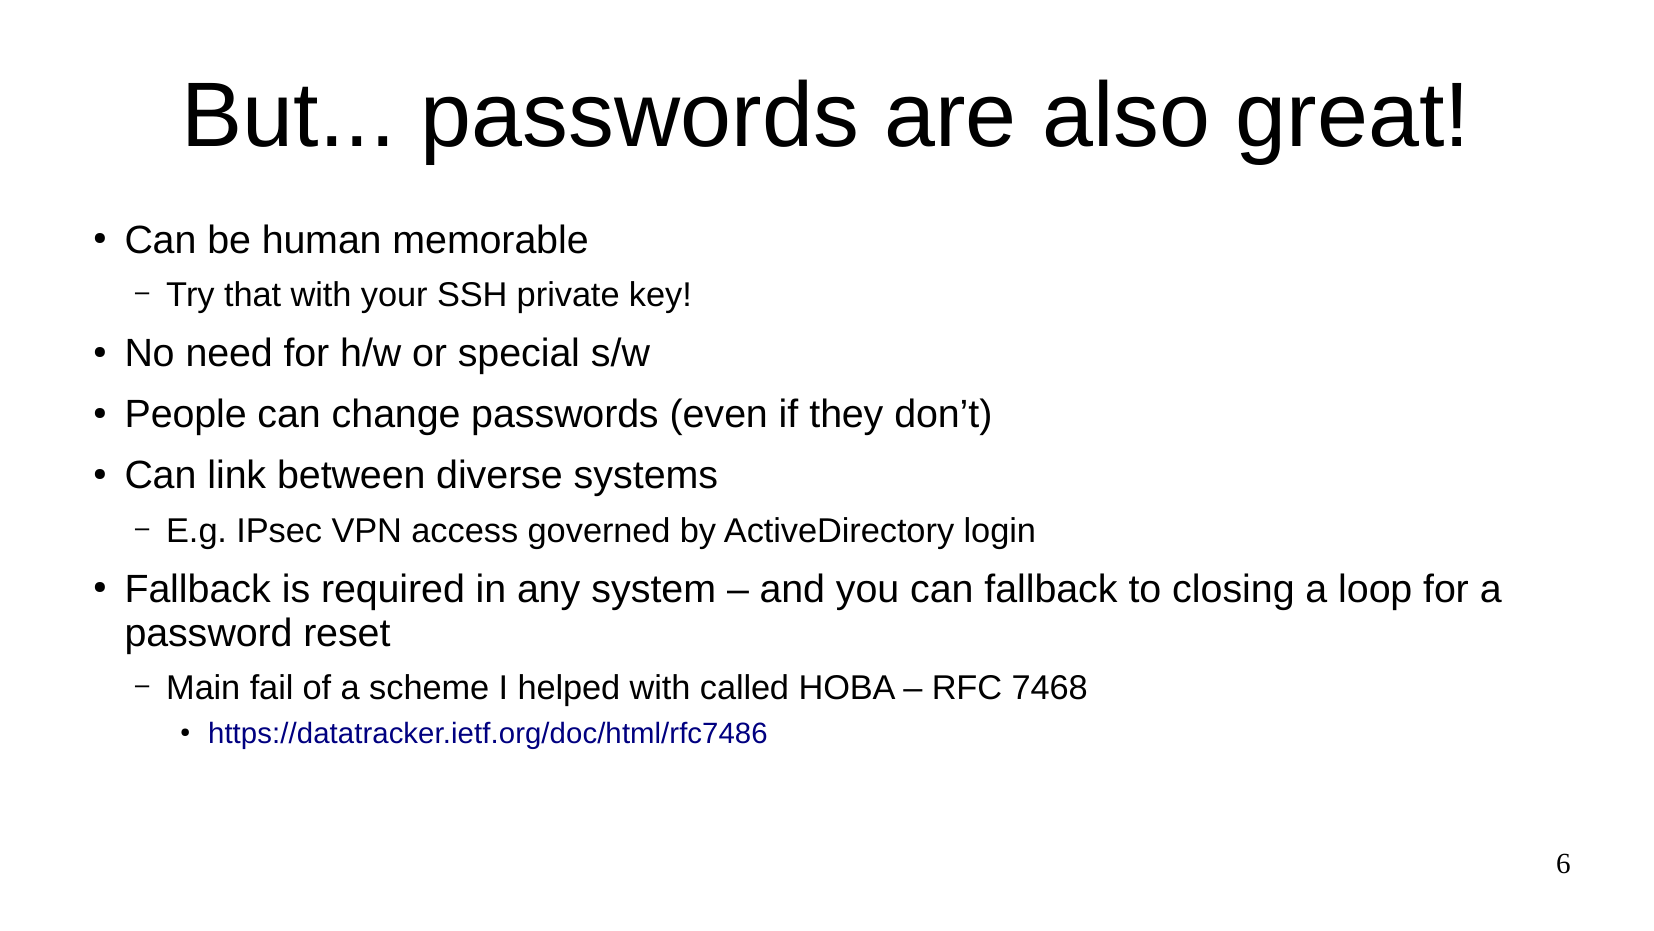

# But... passwords are also great!
Can be human memorable
Try that with your SSH private key!
No need for h/w or special s/w
People can change passwords (even if they don’t)
Can link between diverse systems
E.g. IPsec VPN access governed by ActiveDirectory login
Fallback is required in any system – and you can fallback to closing a loop for a password reset
Main fail of a scheme I helped with called HOBA – RFC 7468
https://datatracker.ietf.org/doc/html/rfc7486
6